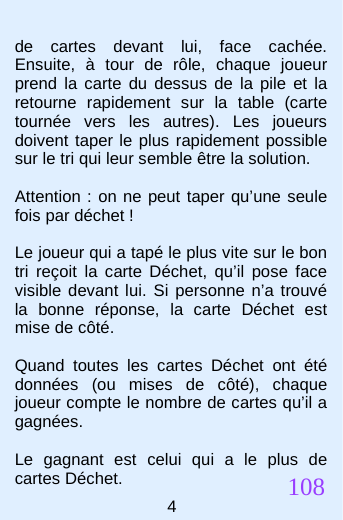

de cartes devant lui, face cachée. Ensuite, à tour de rôle, chaque joueur prend la carte du dessus de la pile et la retourne rapidement sur la table (carte tournée vers les autres). Les joueurs doivent taper le plus rapidement possible sur le tri qui leur semble être la solution.
Attention : on ne peut taper qu’une seule fois par déchet !
Le joueur qui a tapé le plus vite sur le bon tri reçoit la carte Déchet, qu’il pose face visible devant lui. Si personne n’a trouvé la bonne réponse, la carte Déchet est mise de côté.
Quand toutes les cartes Déchet ont été données (ou mises de côté), chaque joueur compte le nombre de cartes qu’il a gagnées.
Le gagnant est celui qui a le plus de cartes Déchet.
108
4